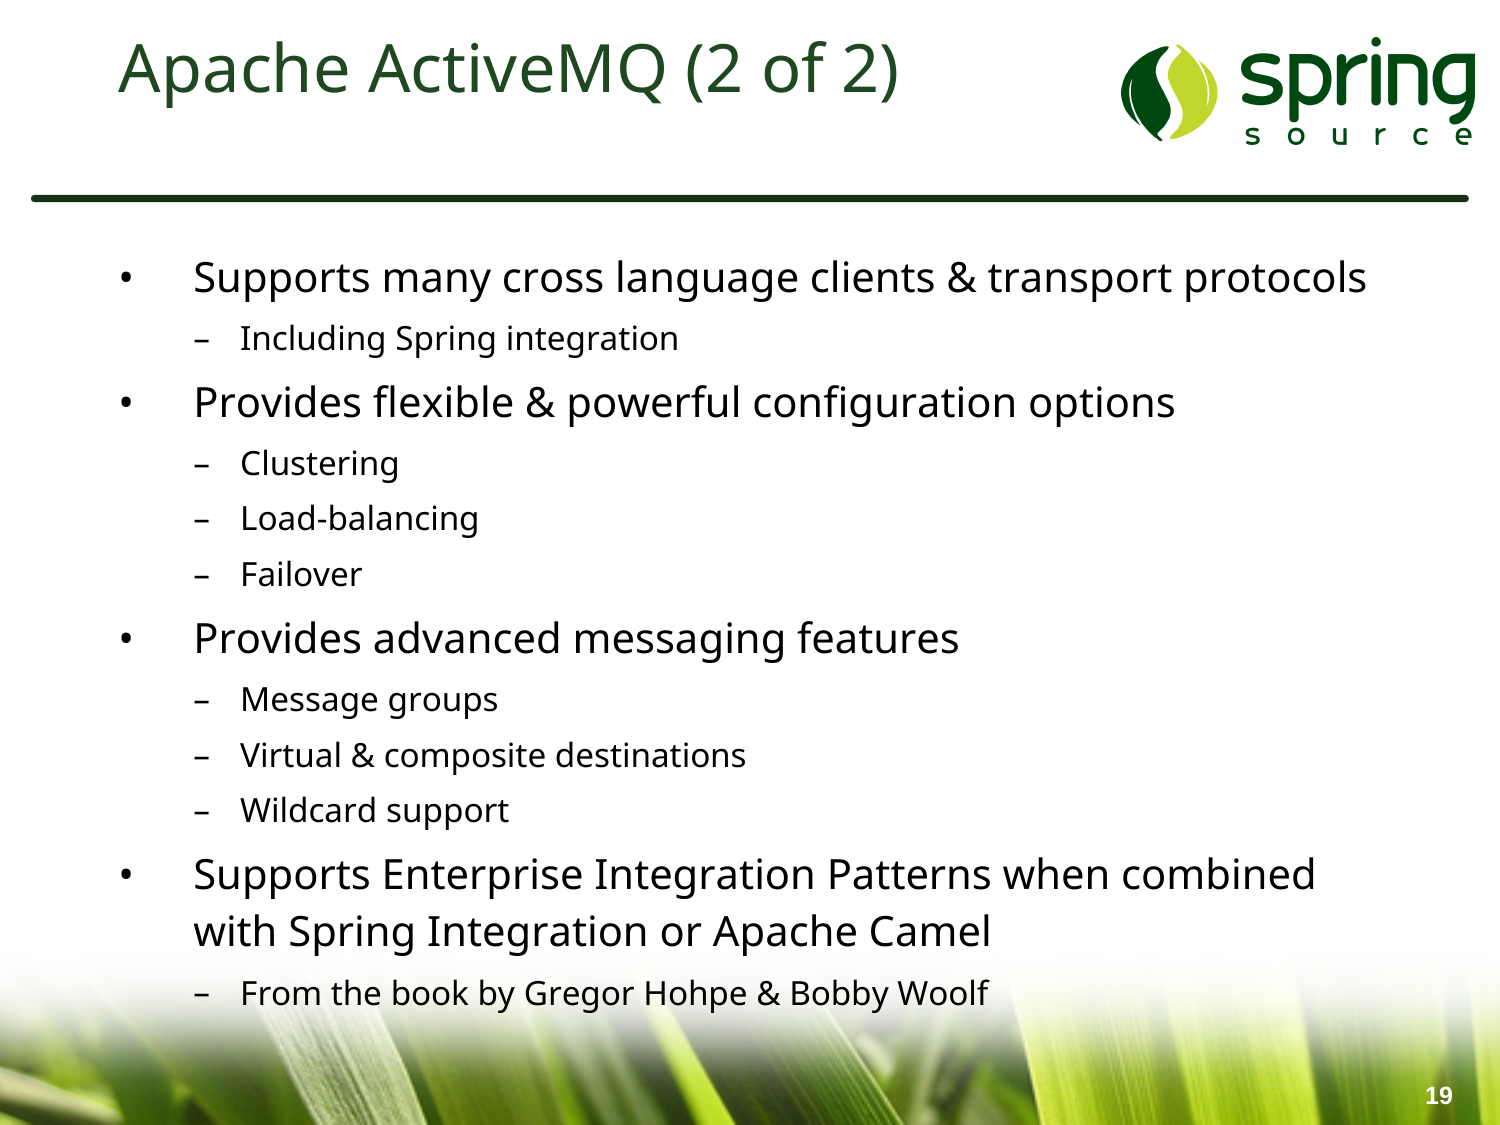

# Apache ActiveMQ (2 of 2)
Supports many cross language clients & transport protocols
Including Spring integration
Provides flexible & powerful configuration options
Clustering
Load-balancing
Failover
Provides advanced messaging features
Message groups
Virtual & composite destinations
Wildcard support
Supports Enterprise Integration Patterns when combined with Spring Integration or Apache Camel
From the book by Gregor Hohpe & Bobby Woolf